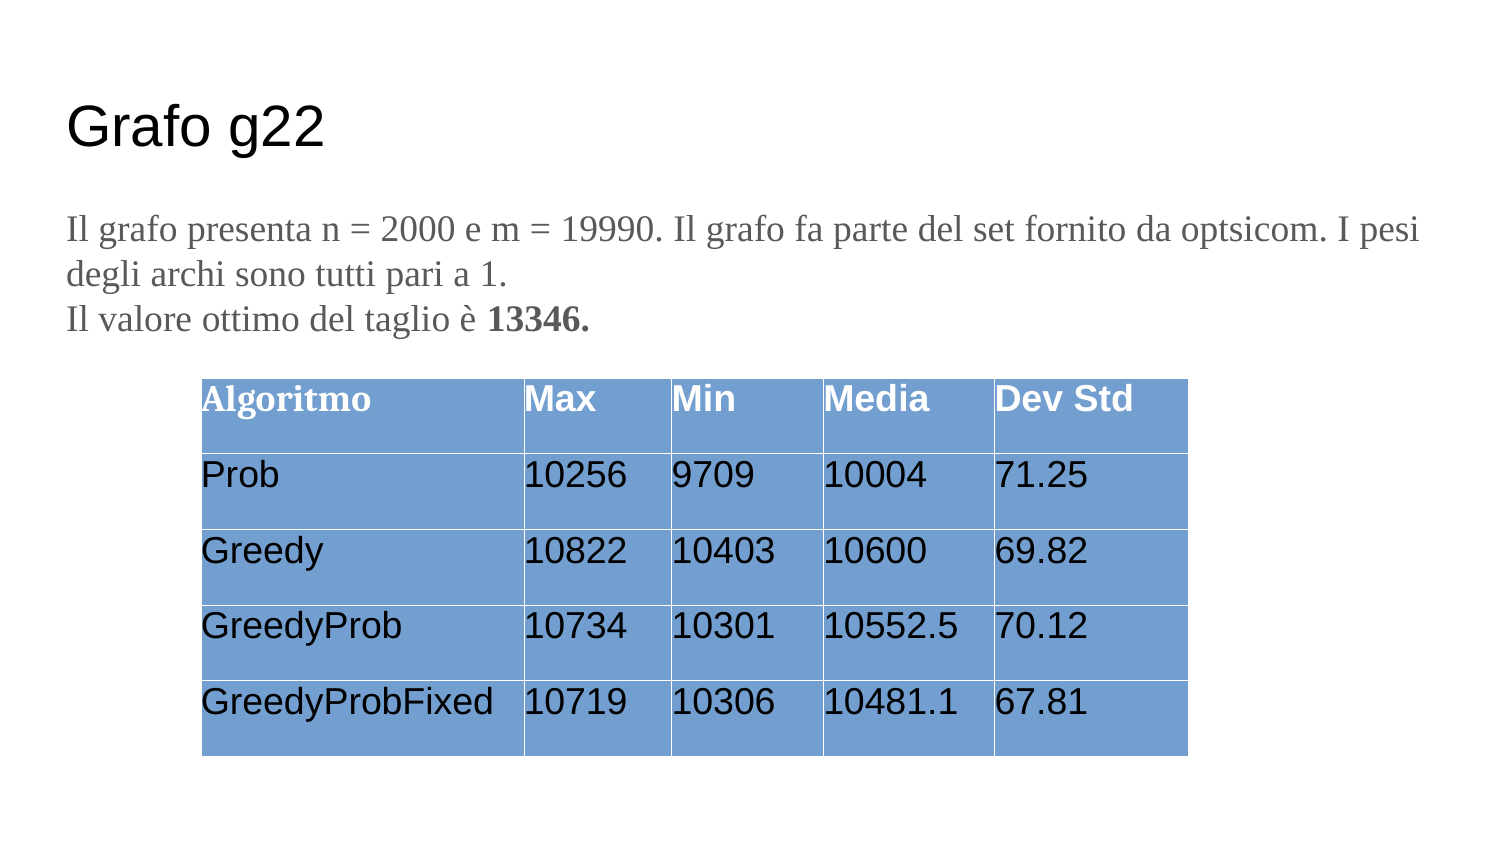

# Grafo g22
Il grafo presenta n = 2000 e m = 19990. Il grafo fa parte del set fornito da optsicom. I pesi degli archi sono tutti pari a 1.
Il valore ottimo del taglio è 13346.
| Algoritmo | Max | Min | Media | Dev Std |
| --- | --- | --- | --- | --- |
| Prob | 10256 | 9709 | 10004 | 71.25 |
| Greedy | 10822 | 10403 | 10600 | 69.82 |
| GreedyProb | 10734 | 10301 | 10552.5 | 70.12 |
| GreedyProbFixed | 10719 | 10306 | 10481.1 | 67.81 |